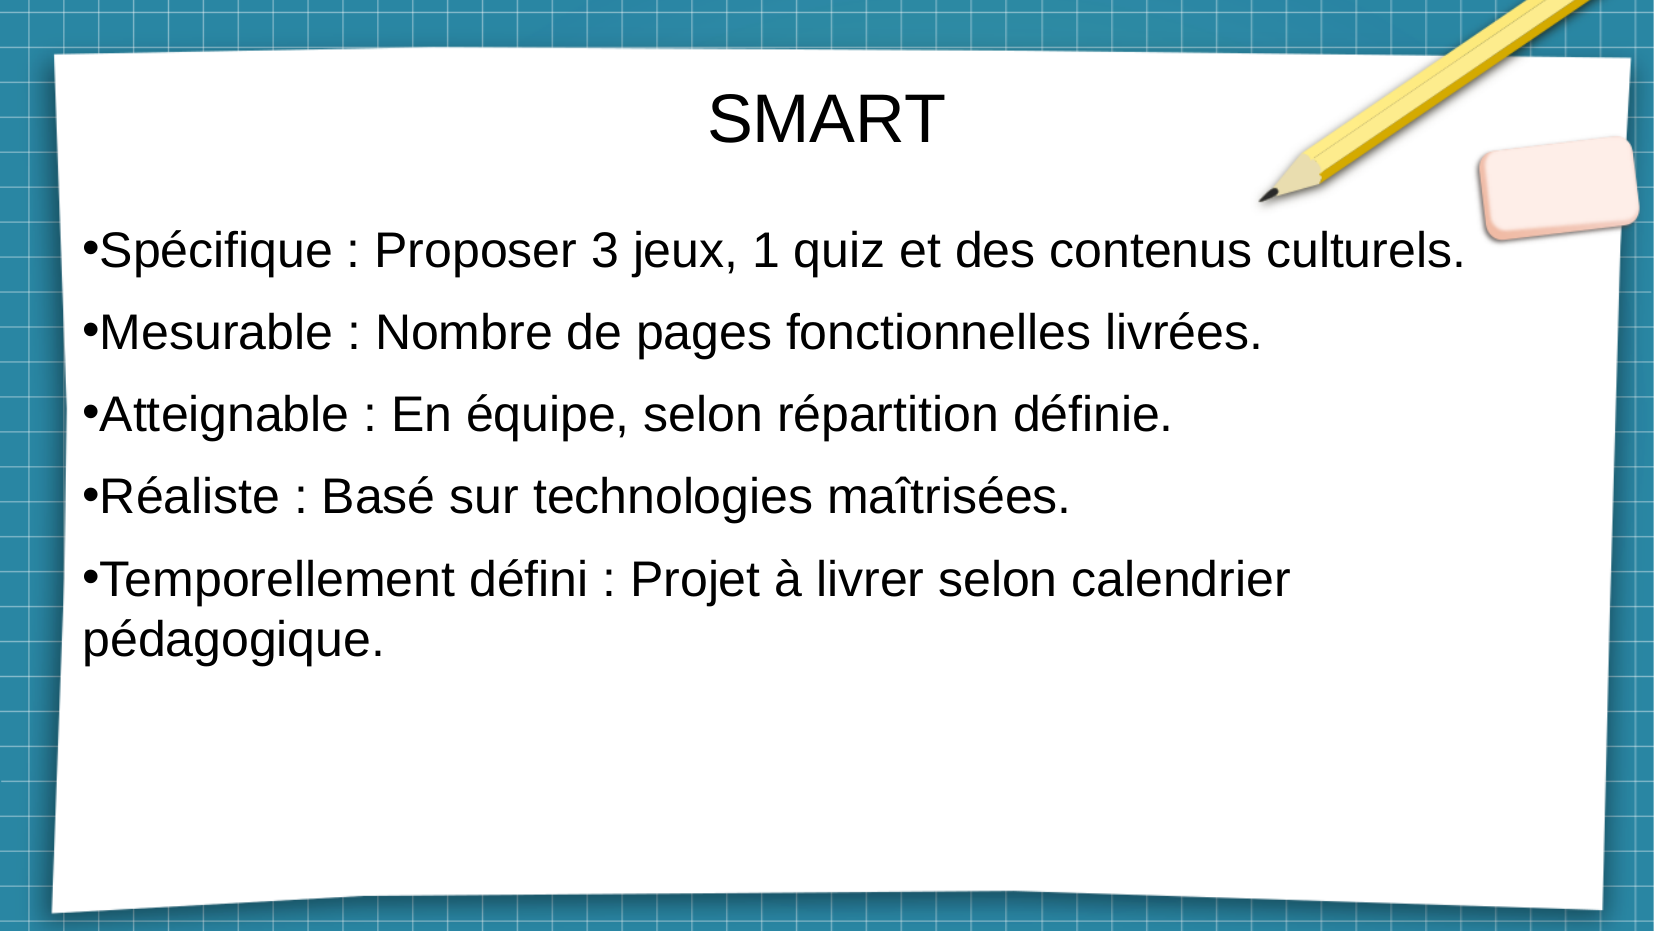

# SMART
Spécifique : Proposer 3 jeux, 1 quiz et des contenus culturels.
Mesurable : Nombre de pages fonctionnelles livrées.
Atteignable : En équipe, selon répartition définie.
Réaliste : Basé sur technologies maîtrisées.
Temporellement défini : Projet à livrer selon calendrier pédagogique.